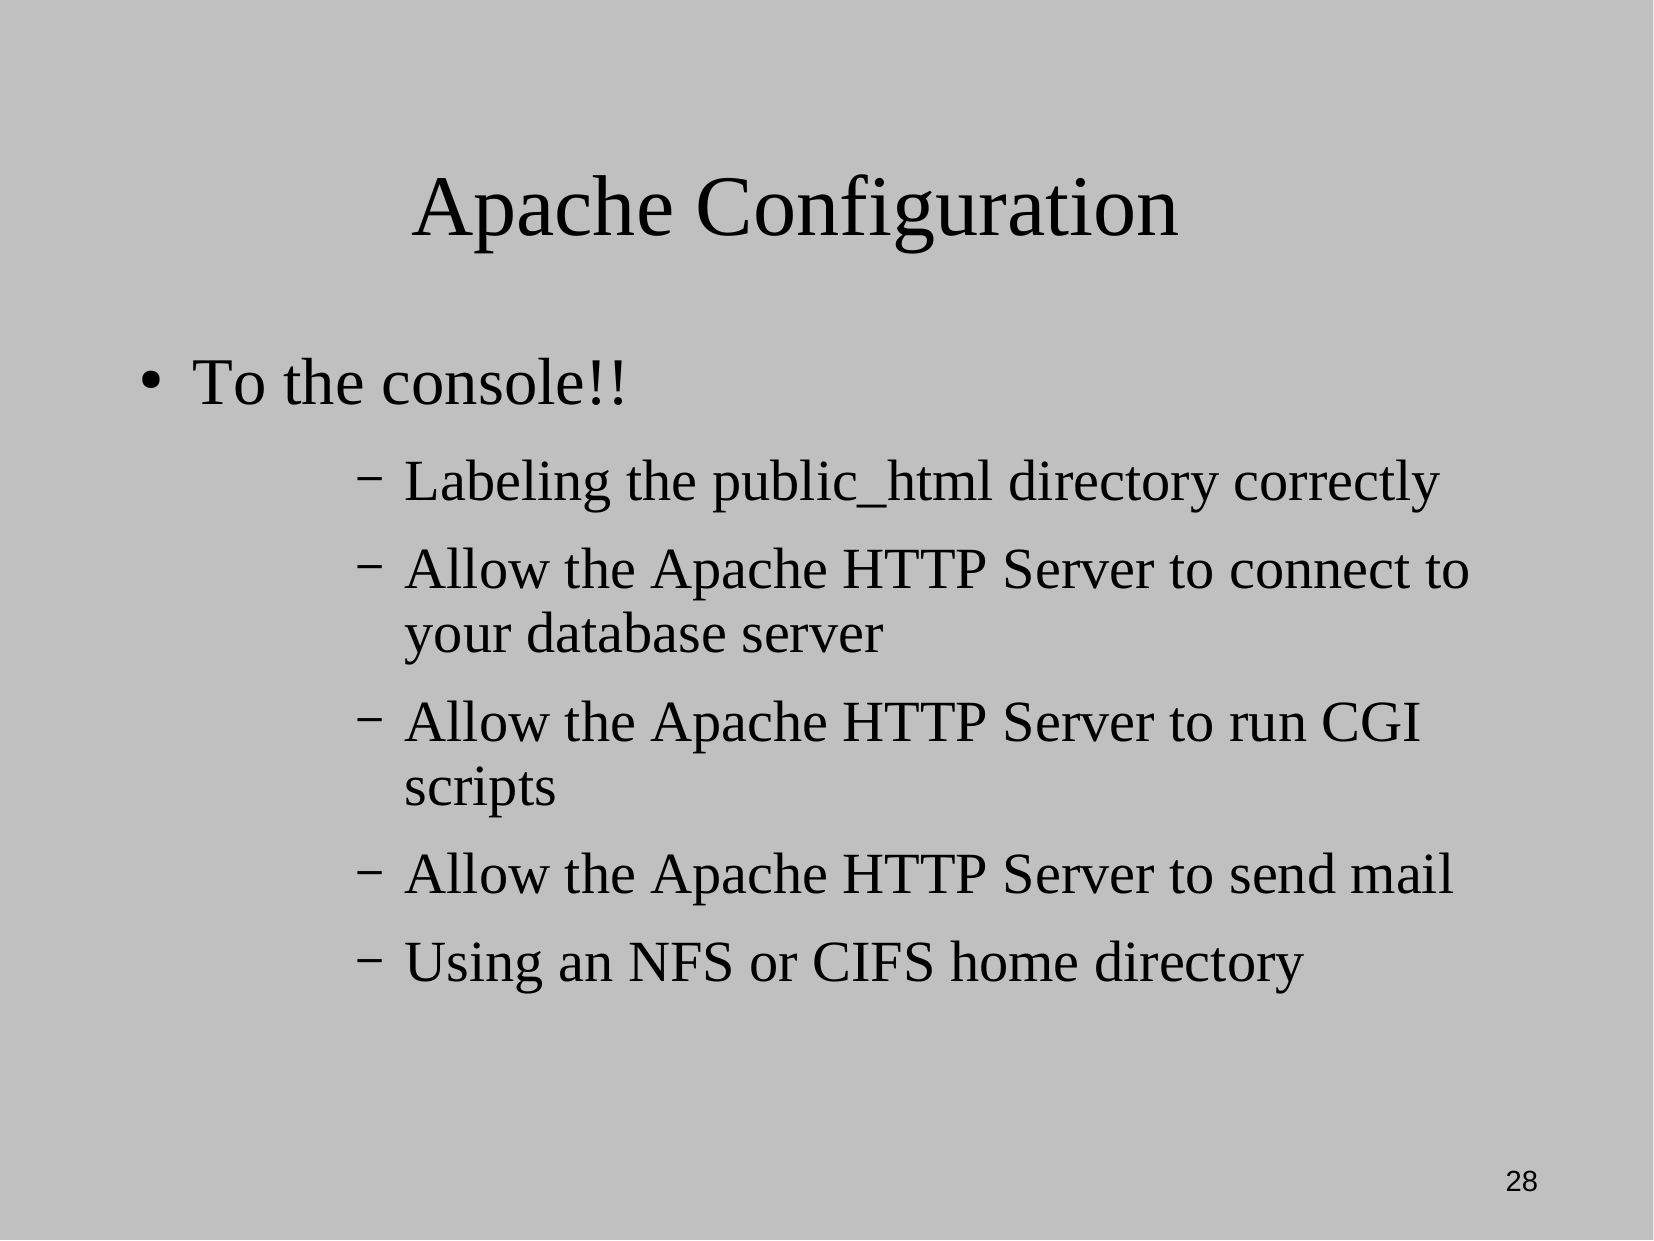

# Apache Configuration
To the console!!
Labeling the public_html directory correctly
Allow the Apache HTTP Server to connect to your database server
Allow the Apache HTTP Server to run CGI scripts
Allow the Apache HTTP Server to send mail
Using an NFS or CIFS home directory